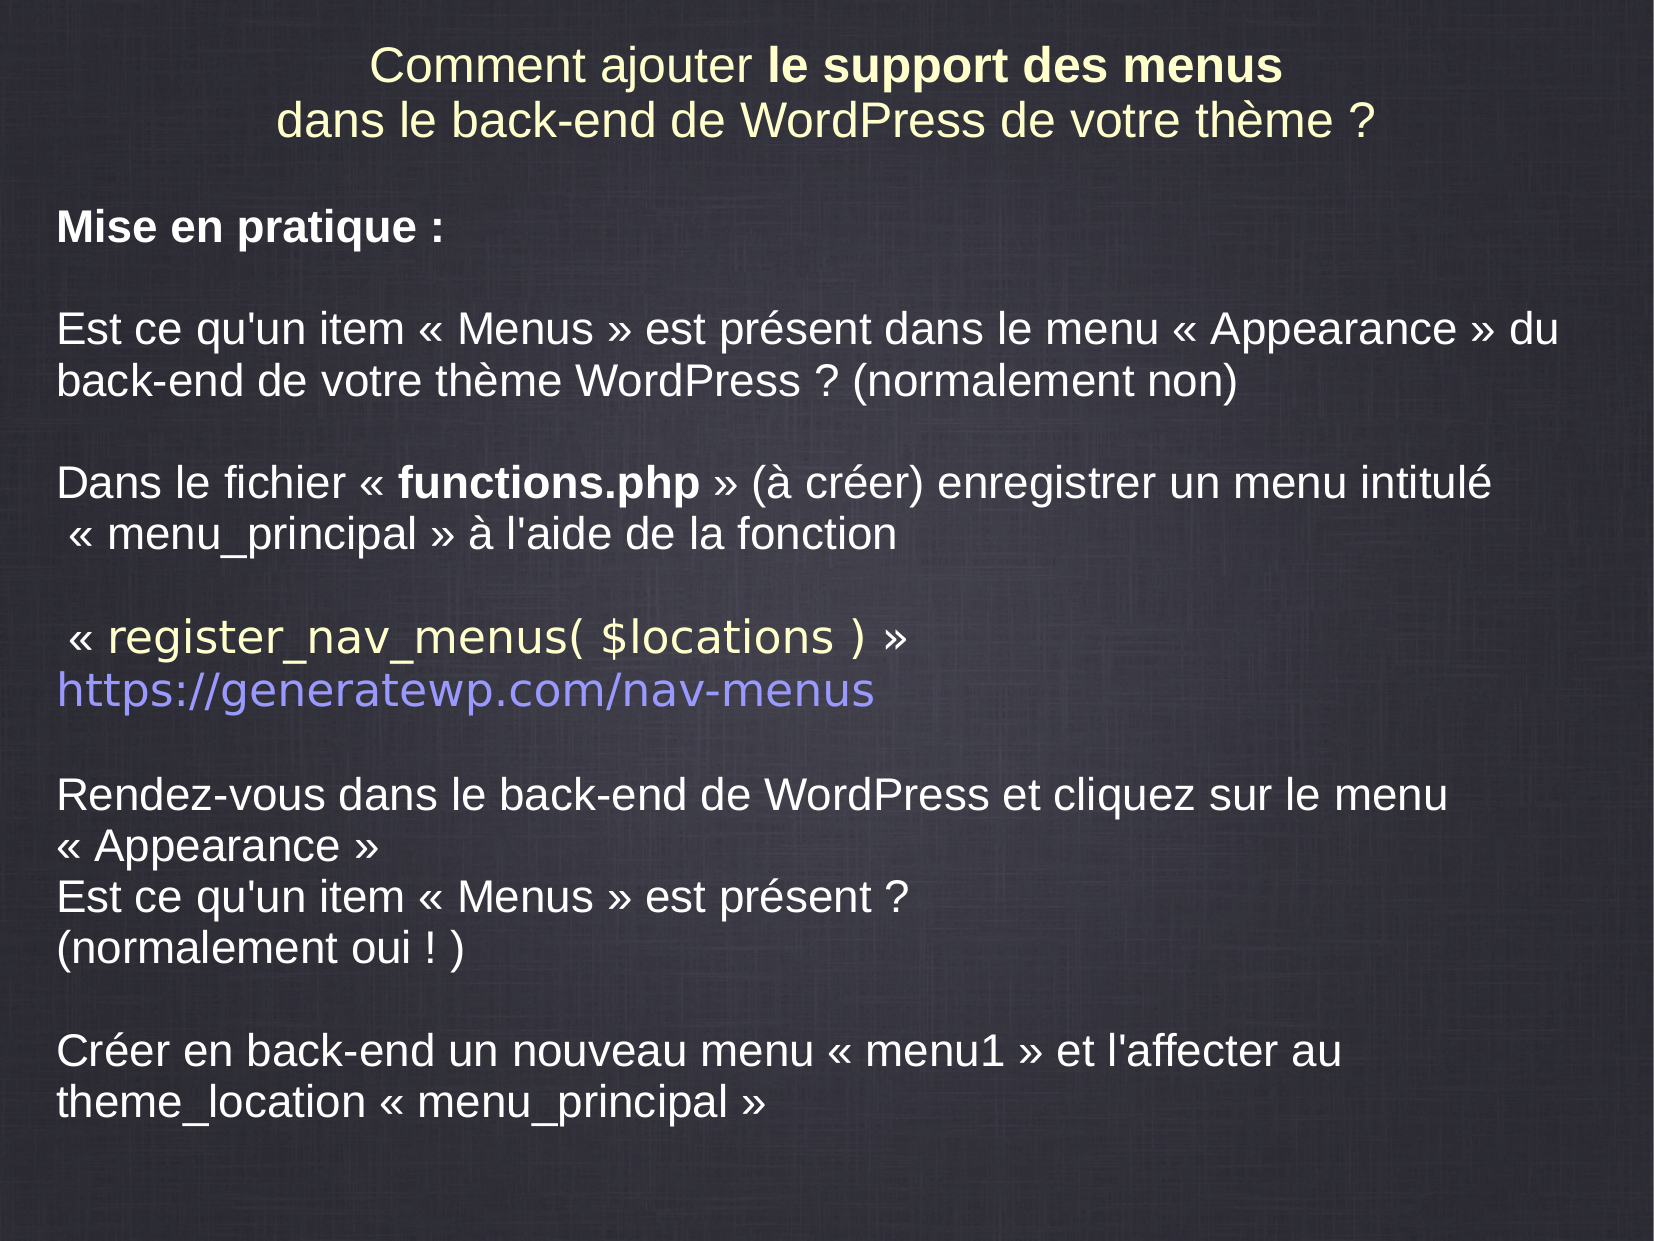

Comment ajouter le support des menus
dans le back-end de WordPress de votre thème ?
Mise en pratique :
Est ce qu'un item « Menus » est présent dans le menu « Appearance » du back-end de votre thème WordPress ? (normalement non)
Dans le fichier « functions.php » (à créer) enregistrer un menu intitulé
 « menu_principal » à l'aide de la fonction
 « register_nav_menus( $locations ) »
https://generatewp.com/nav-menus 
Rendez-vous dans le back-end de WordPress et cliquez sur le menu « Appearance »
Est ce qu'un item « Menus » est présent ?
(normalement oui ! )
Créer en back-end un nouveau menu « menu1 » et l'affecter au theme_location « menu_principal »